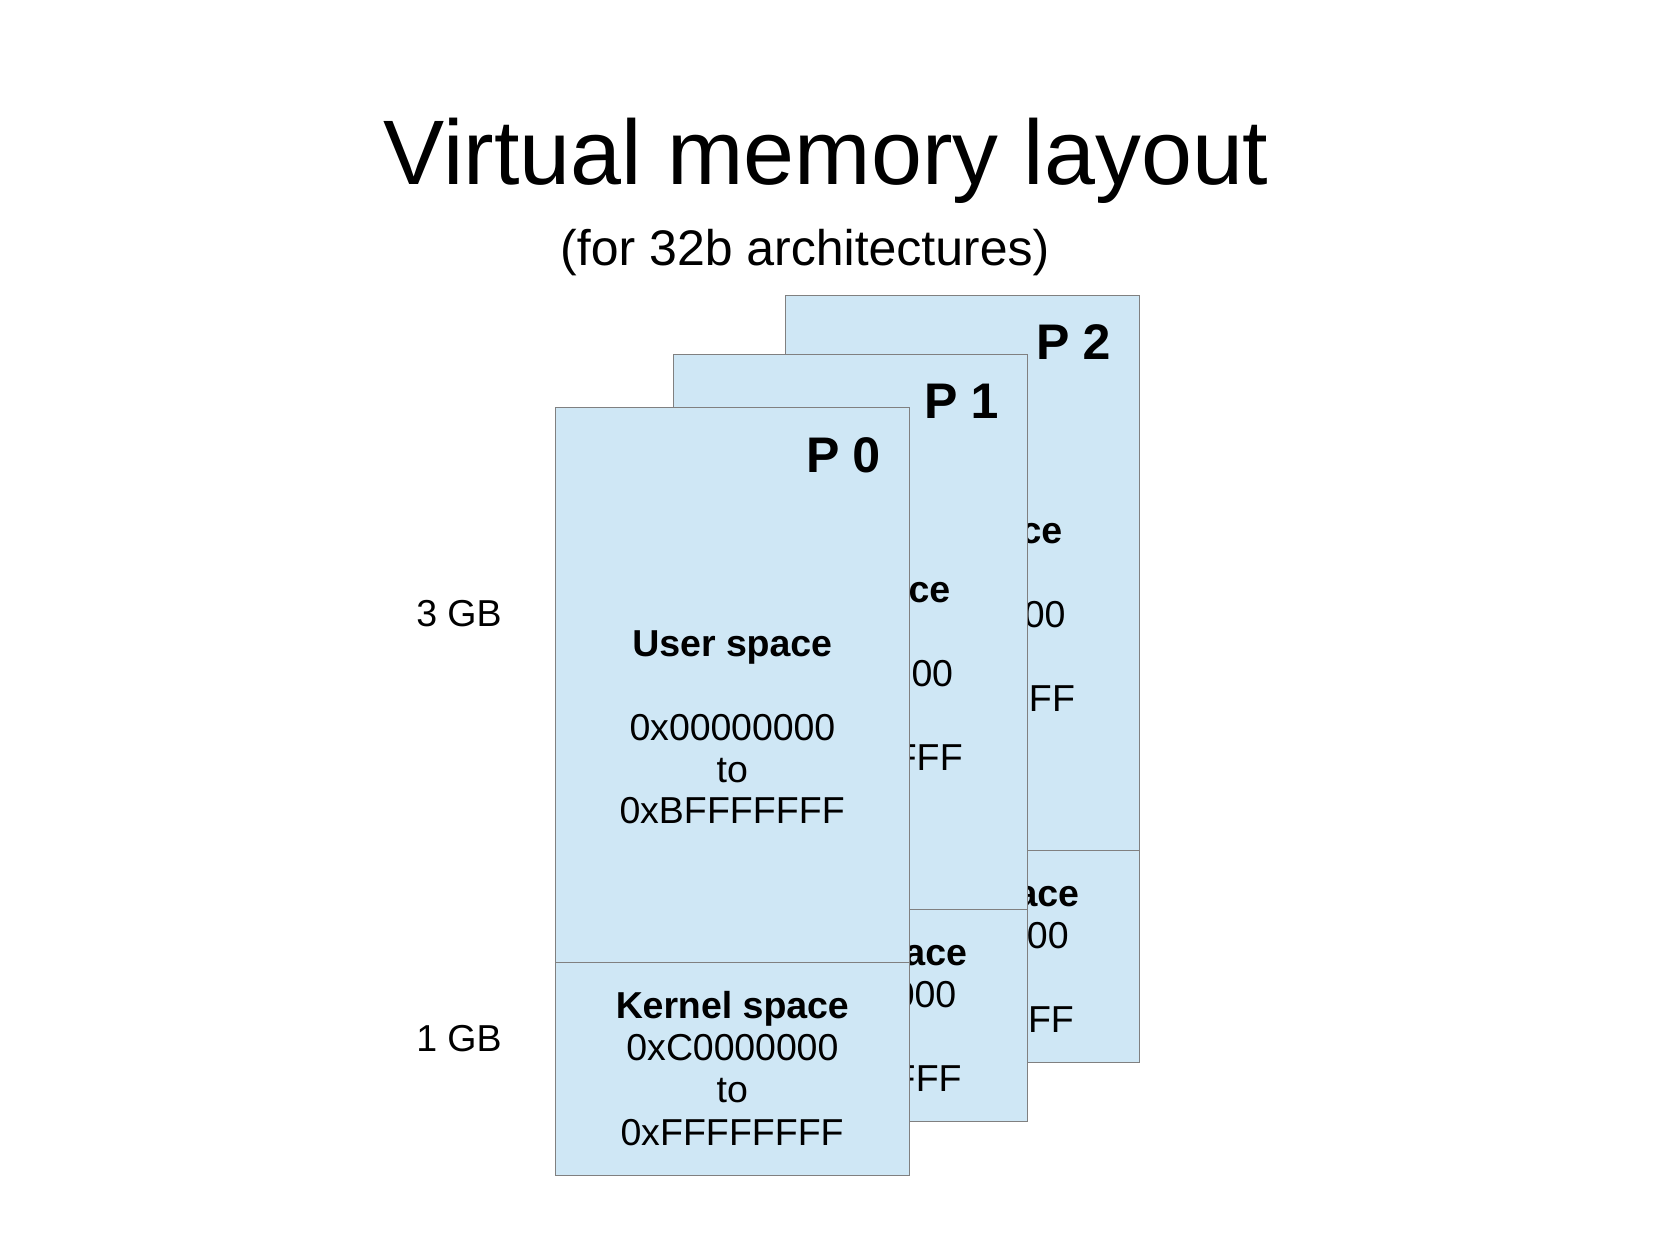

# Virtual memory layout
 (for 32b architectures)
User space
0x00000000
to
0xBFFFFFFF
Kernel space
0xC0000000
to
0xFFFFFFFF
P 2
User space
0x00000000
to
0xBFFFFFFF
Kernel space
0xC0000000
to
0xFFFFFFFF
P 1
User space
0x00000000
to
0xBFFFFFFF
Kernel space
0xC0000000
to
0xFFFFFFFF
P 0
3 GB
1 GB